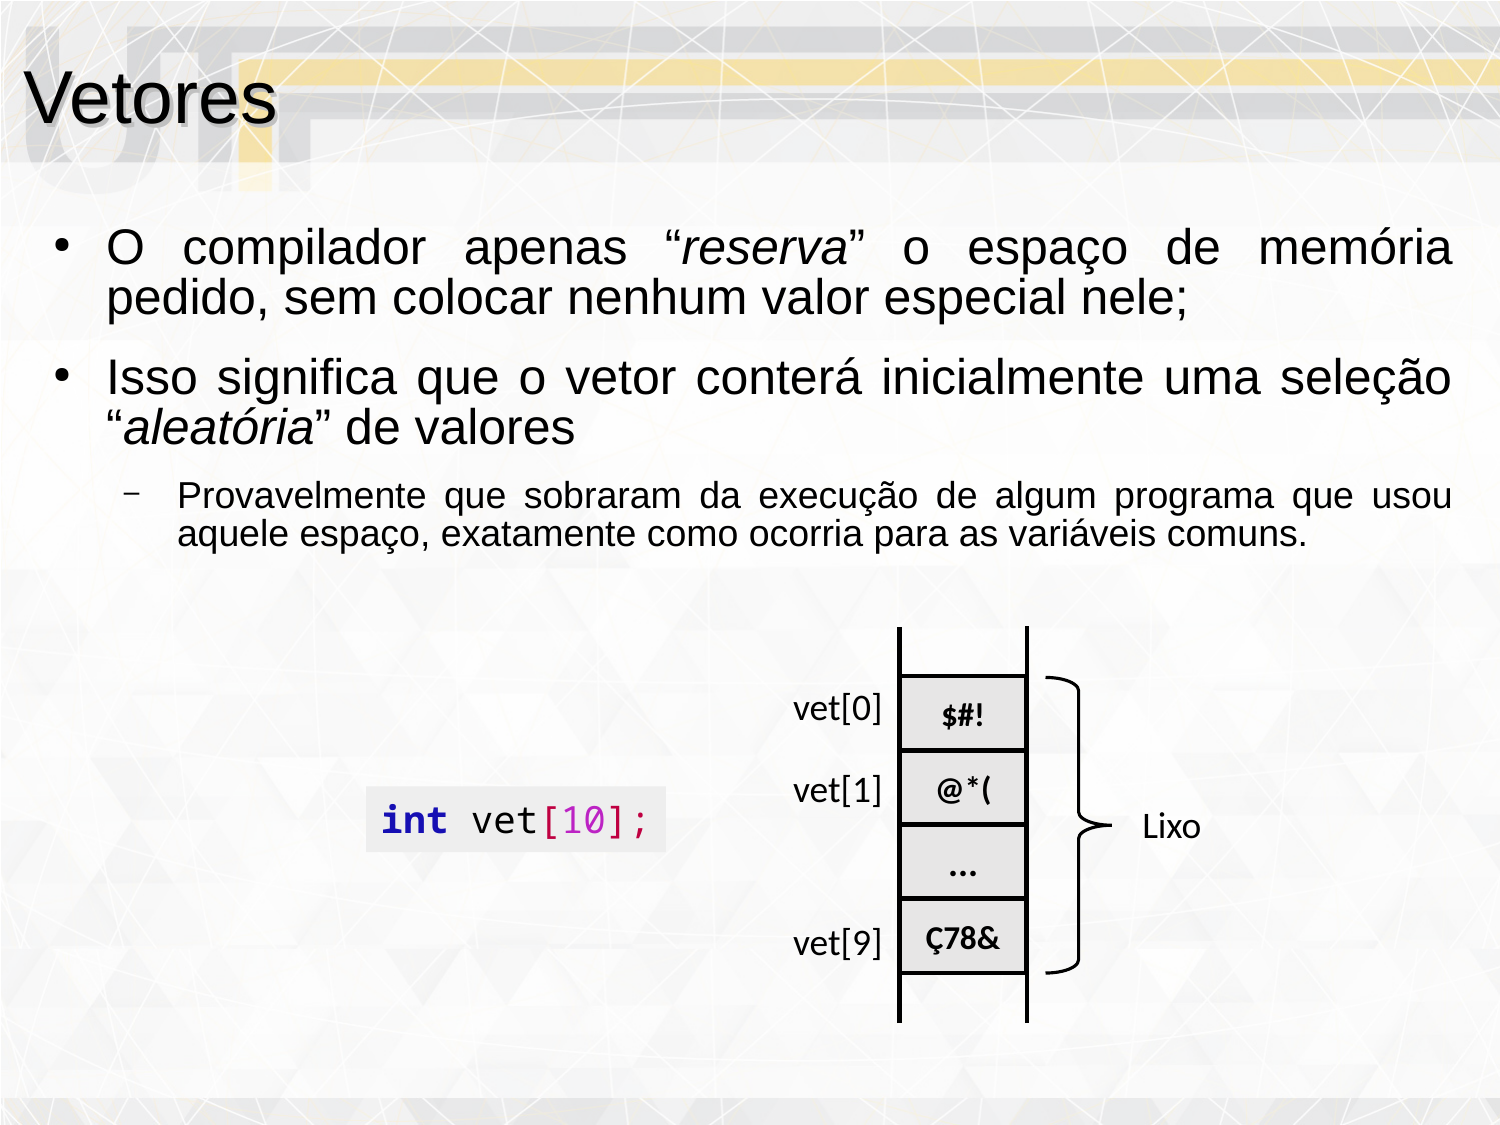

# Vetores
O compilador apenas “reserva” o espaço de memória pedido, sem colocar nenhum valor especial nele;
Isso significa que o vetor conterá inicialmente uma seleção “aleatória” de valores
Provavelmente que sobraram da execução de algum programa que usou aquele espaço, exatamente como ocorria para as variáveis comuns.
vet[0]
$#!
@*(
vet[1]
int vet[10];
Lixo
...
Ç78&
vet[9]